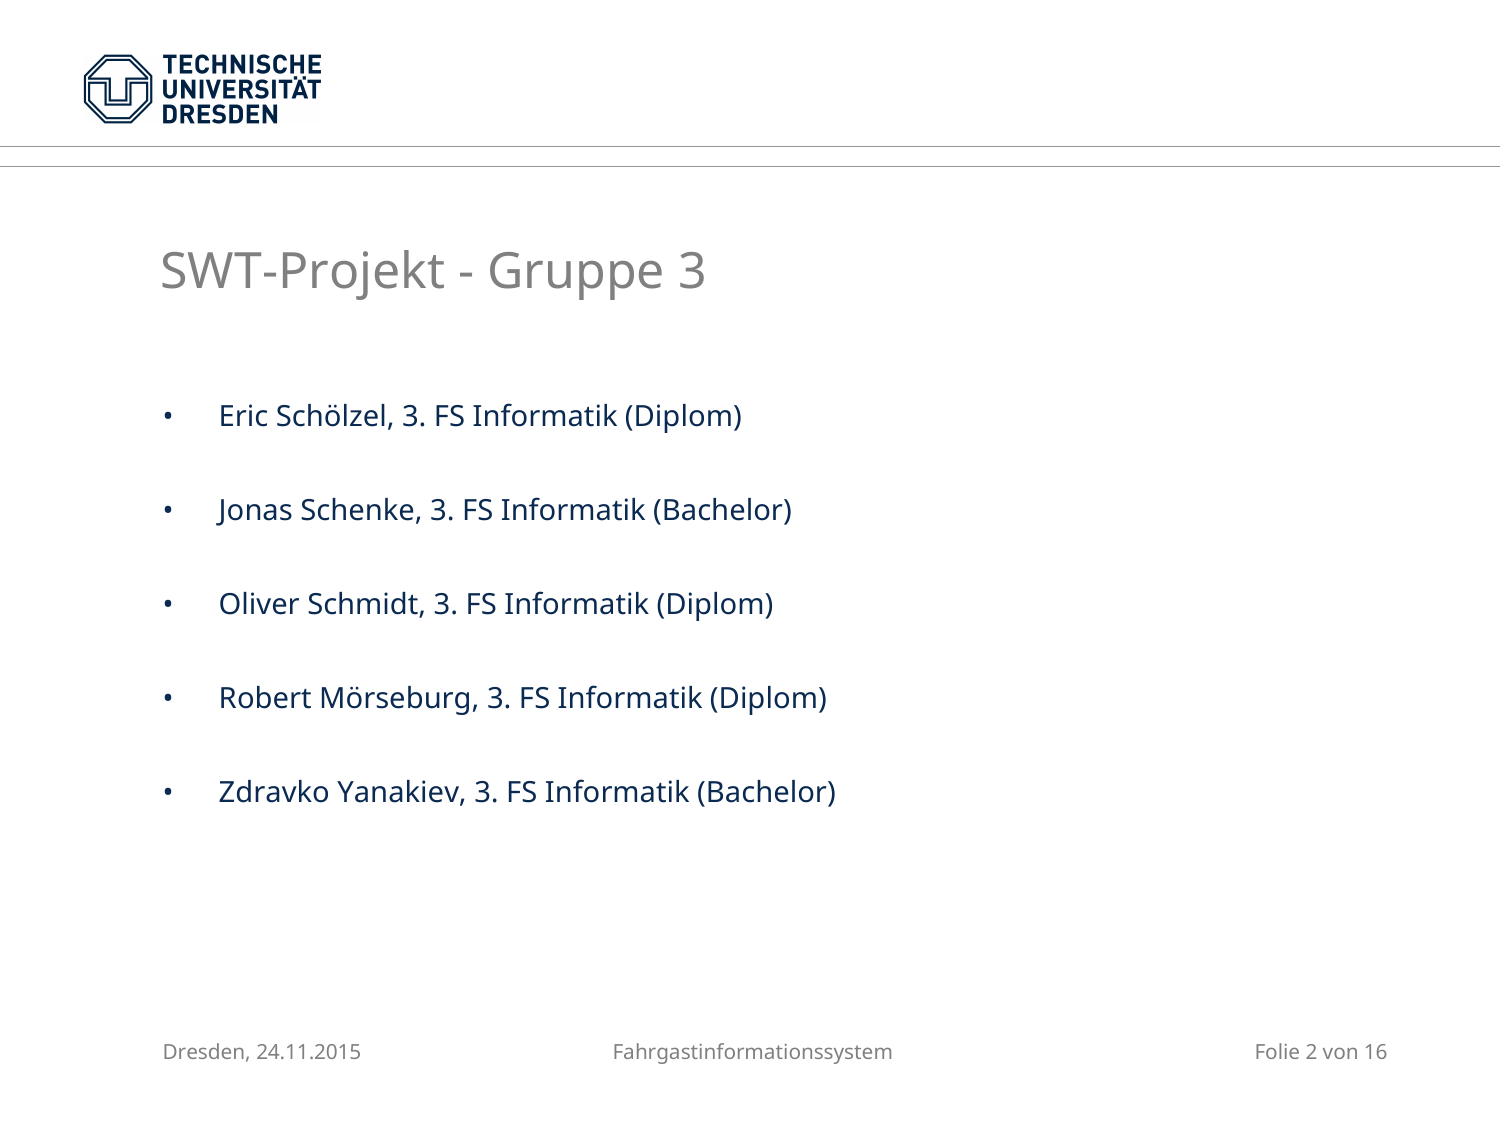

# SWT-Projekt - Gruppe 3
Eric Schölzel, 3. FS Informatik (Diplom)
Jonas Schenke, 3. FS Informatik (Bachelor)
Oliver Schmidt, 3. FS Informatik (Diplom)
Robert Mörseburg, 3. FS Informatik (Diplom)
Zdravko Yanakiev, 3. FS Informatik (Bachelor)
2